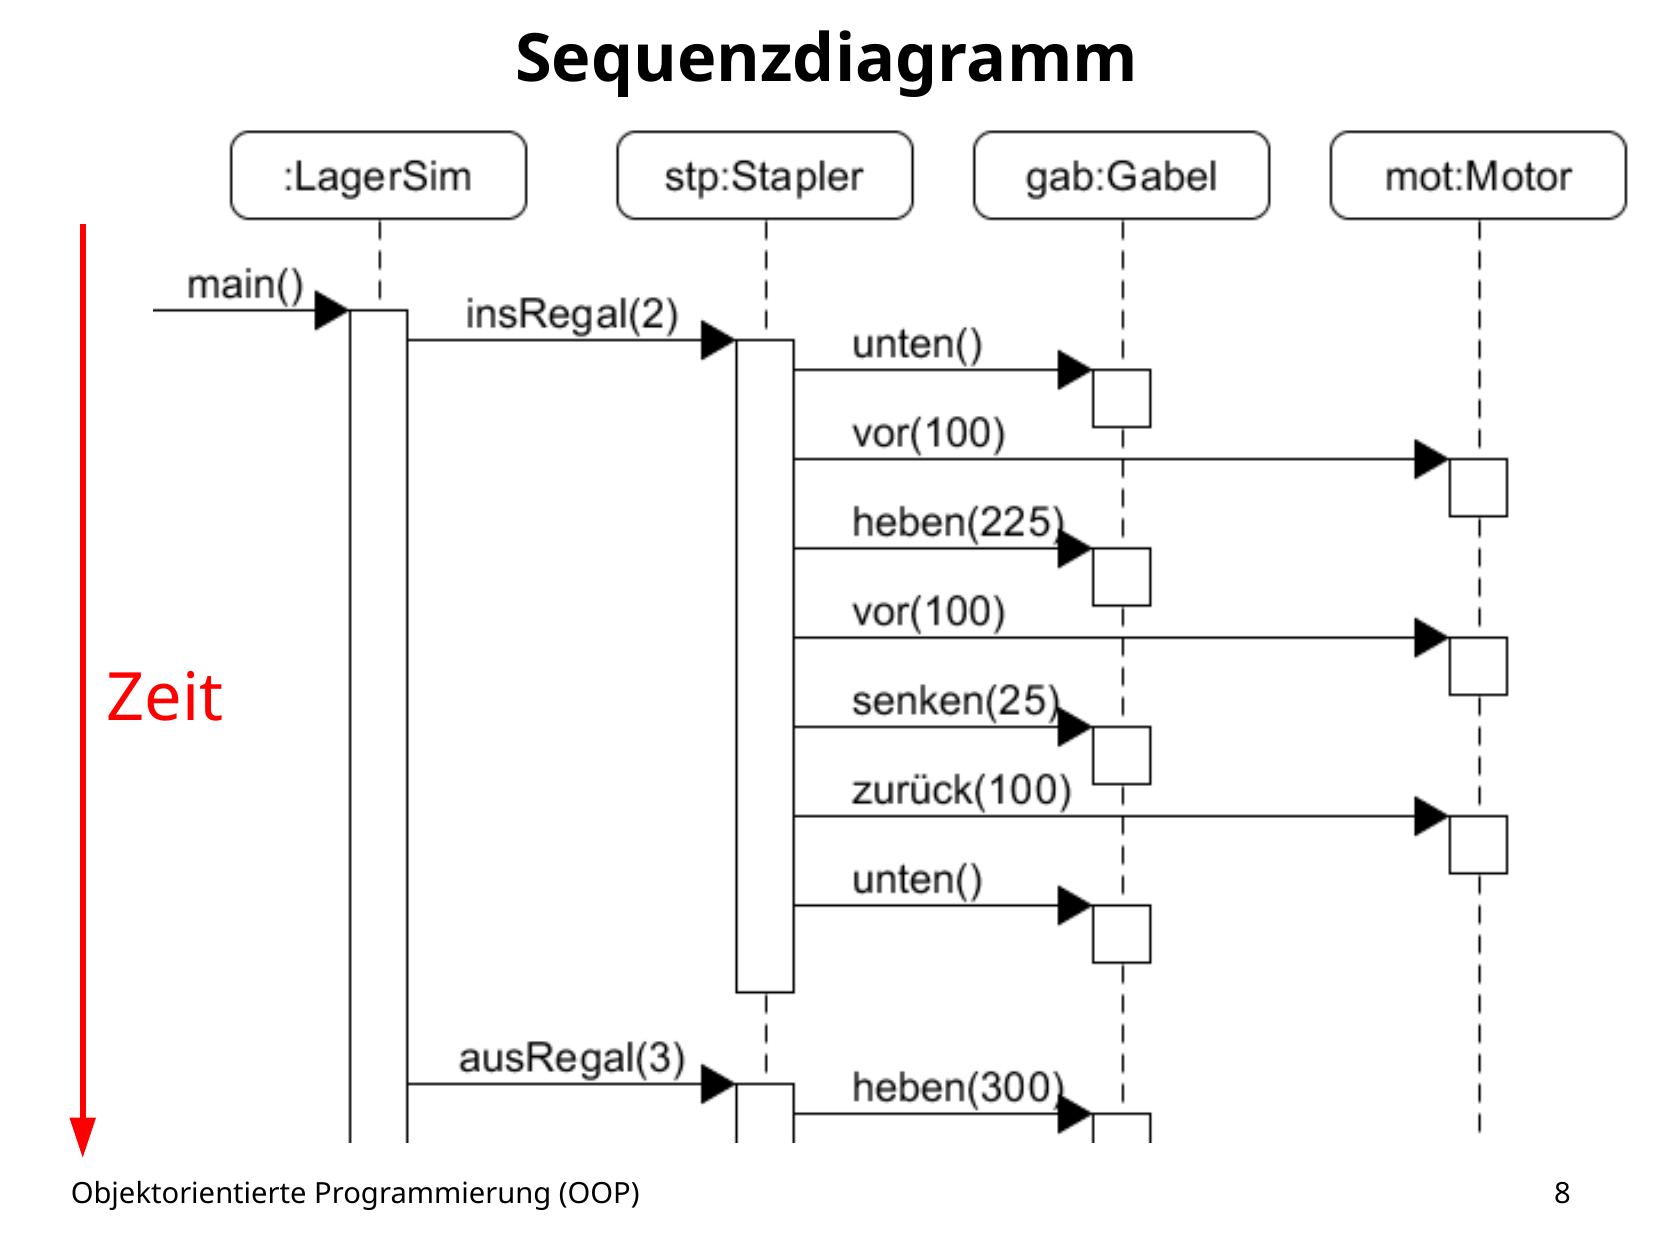

# Sequenzdiagramm
Zeit
Objektorientierte Programmierung (OOP)
8